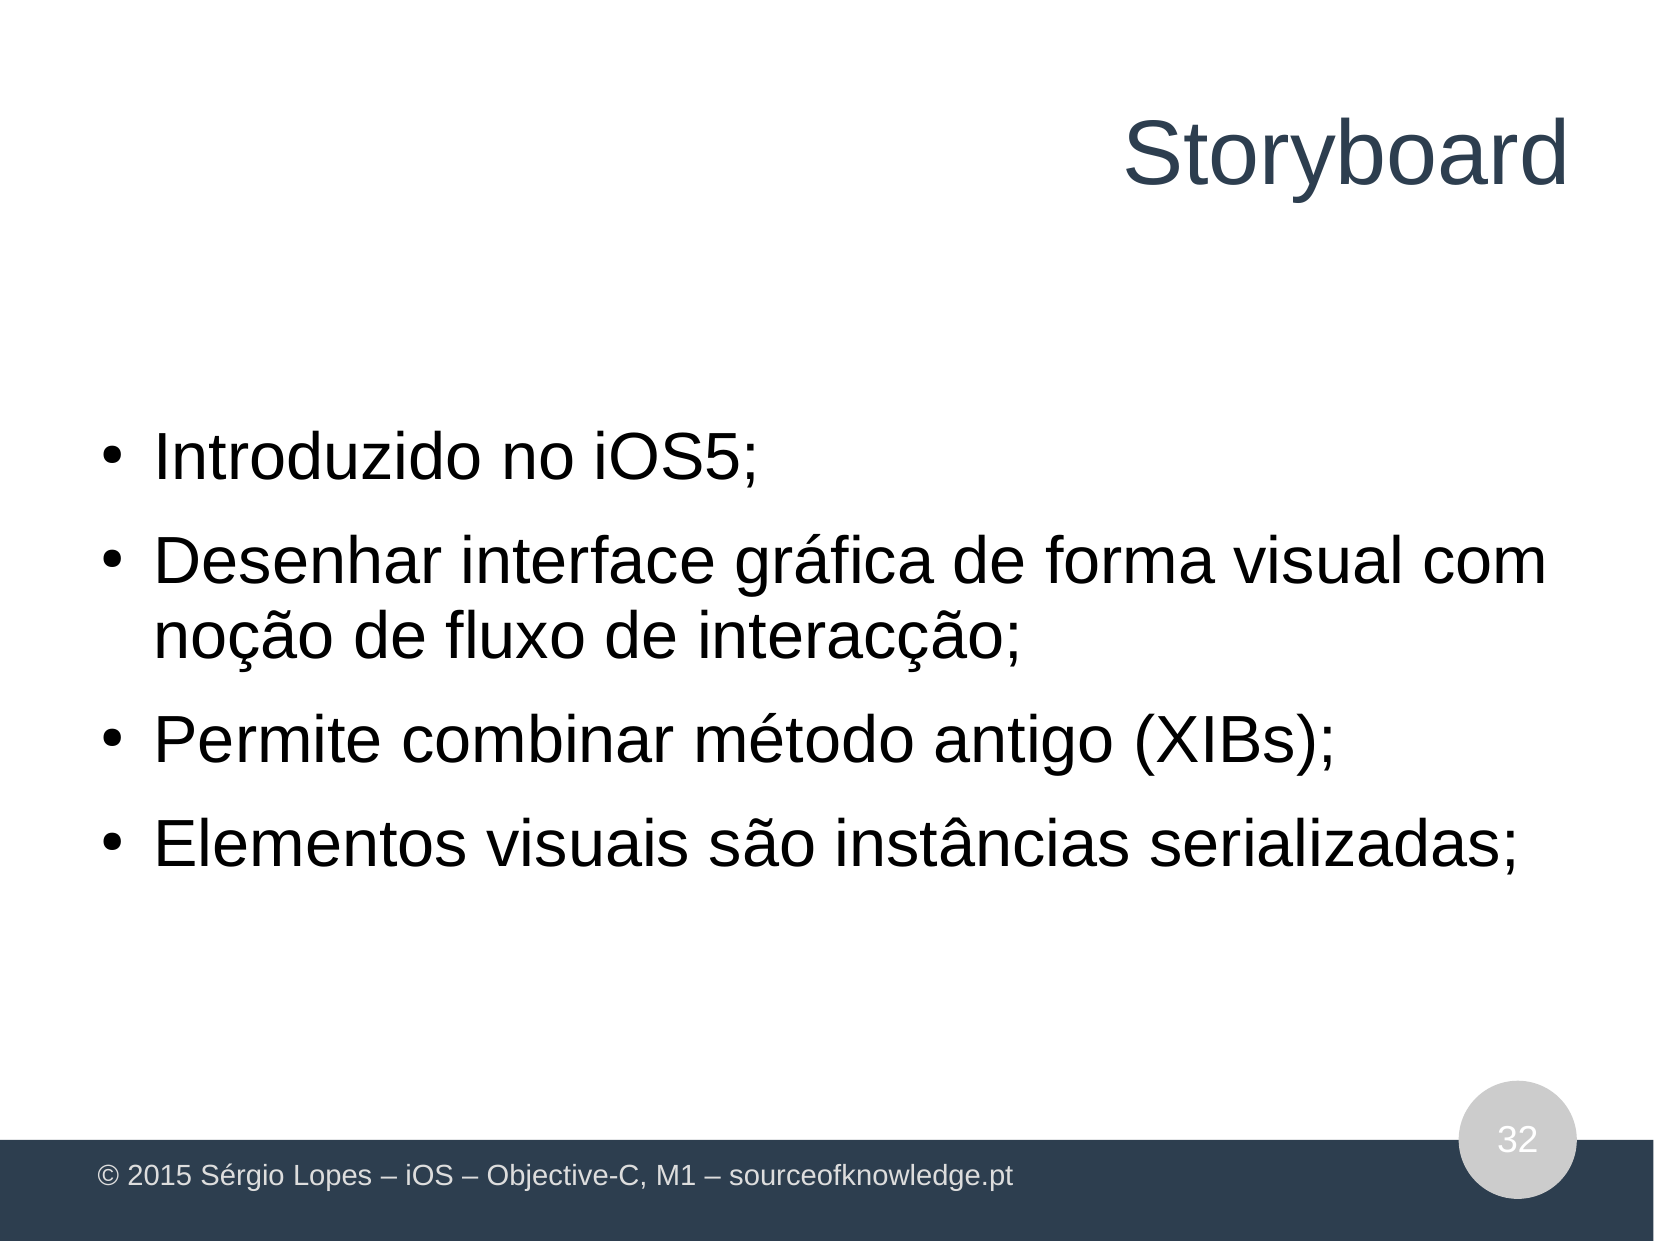

# Storyboard
Introduzido no iOS5;
Desenhar interface gráfica de forma visual com noção de fluxo de interacção;
Permite combinar método antigo (XIBs);
Elementos visuais são instâncias serializadas;
32
© 2015 Sérgio Lopes – iOS – Objective-C, M1 – sourceofknowledge.pt